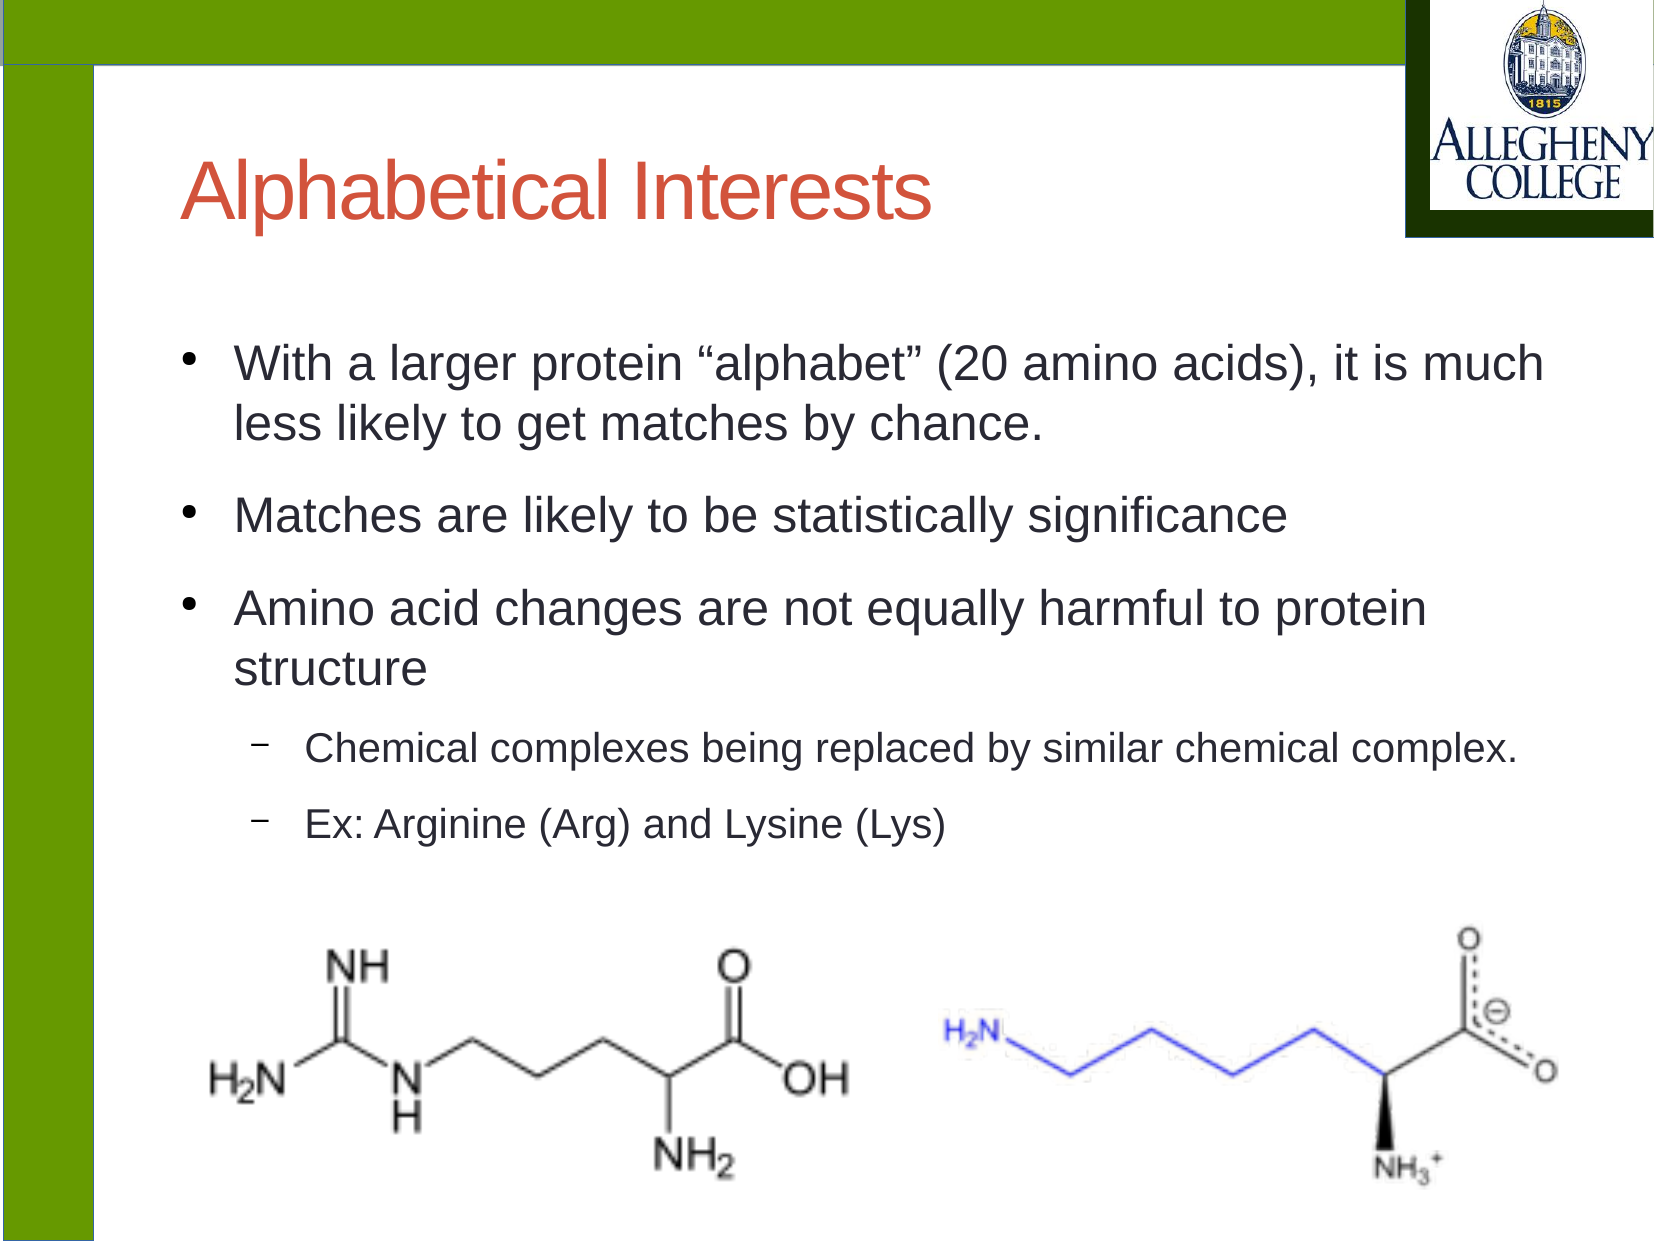

# Alphabetical Interests
With a larger protein “alphabet” (20 amino acids), it is much less likely to get matches by chance.
Matches are likely to be statistically significance
Amino acid changes are not equally harmful to protein structure
Chemical complexes being replaced by similar chemical complex.
Ex: Arginine (Arg) and Lysine (Lys)